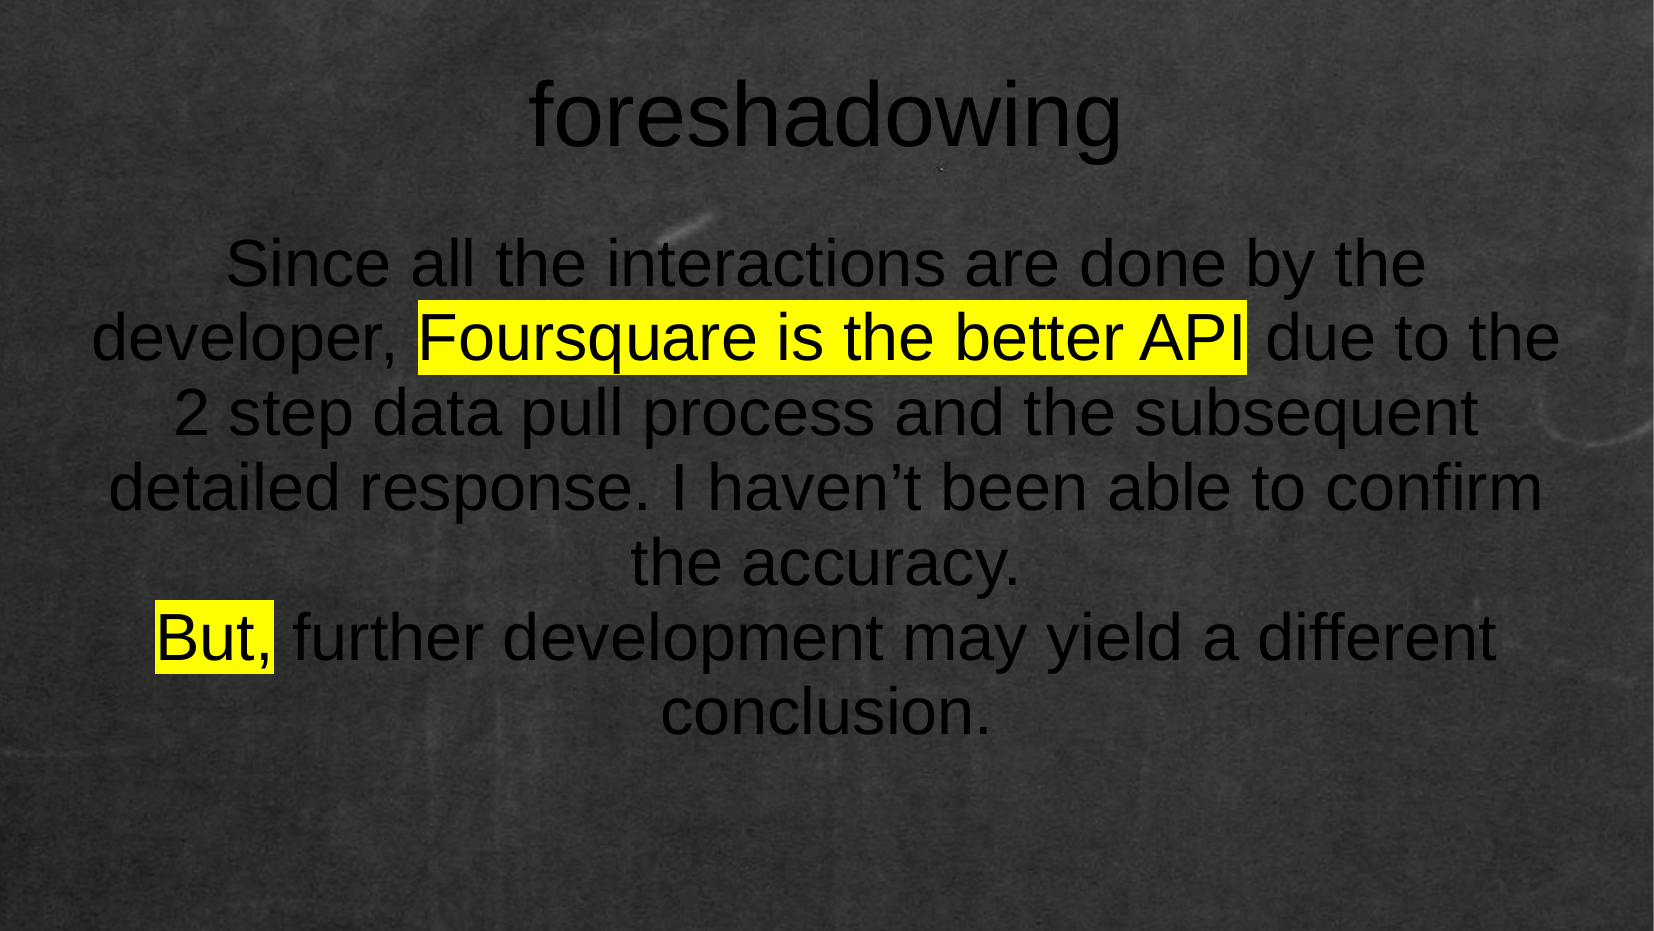

# foreshadowing
Since all the interactions are done by the developer, Foursquare is the better API due to the 2 step data pull process and the subsequent detailed response. I haven’t been able to confirm the accuracy.
But, further development may yield a different conclusion.